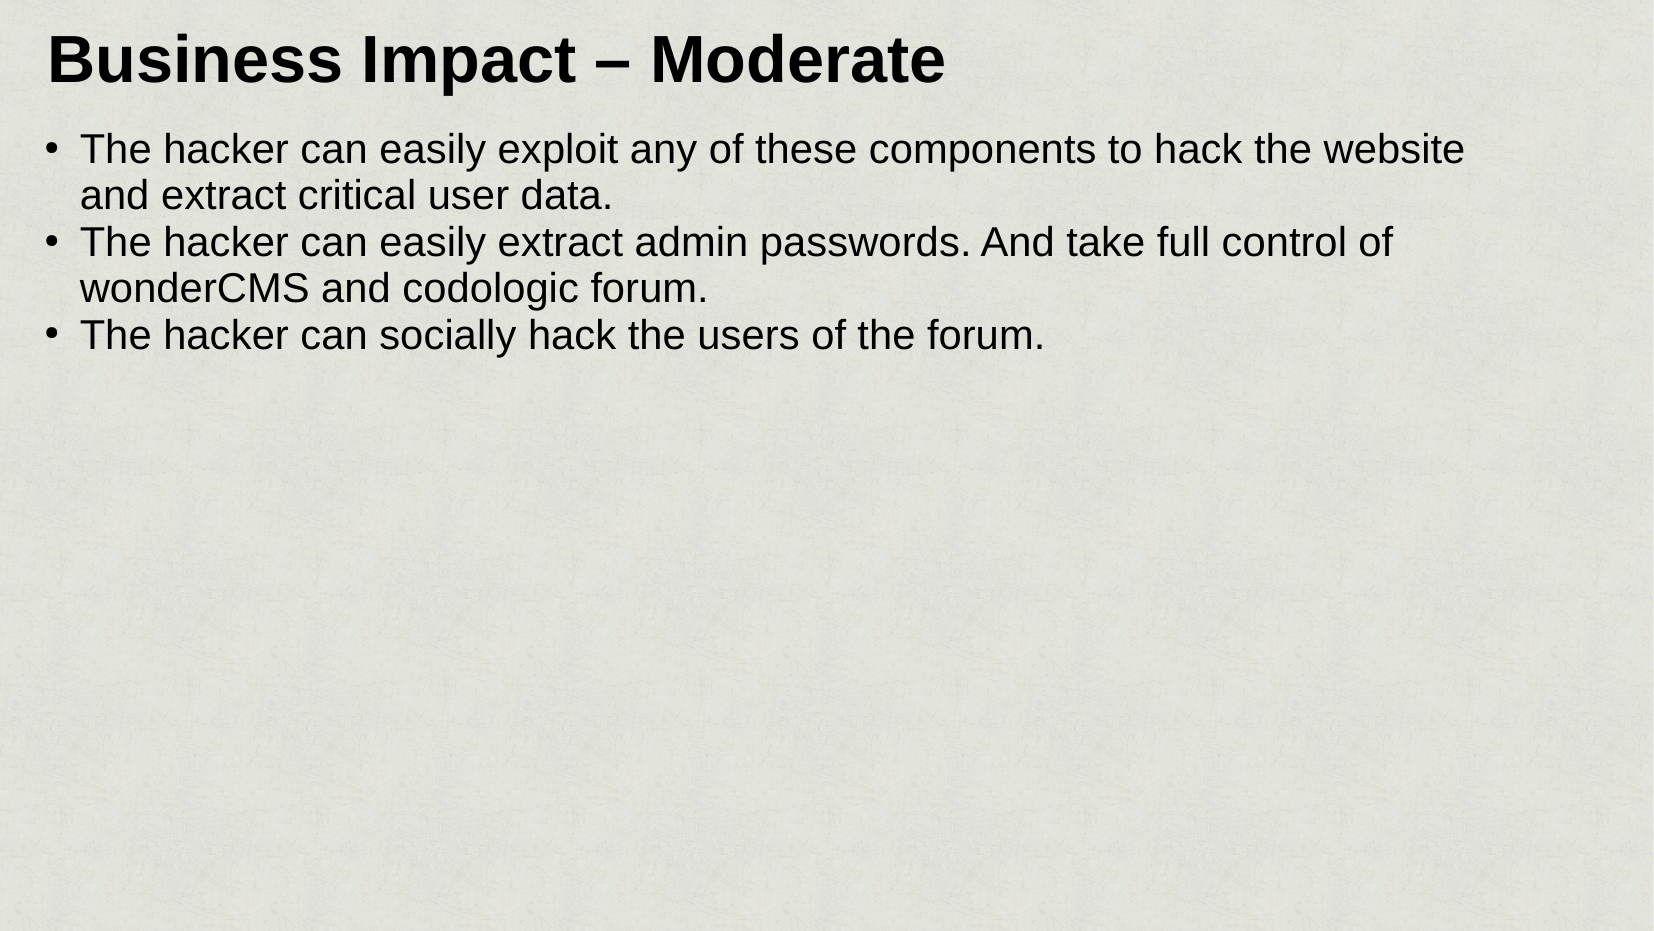

# Business Impact – Moderate
The hacker can easily exploit any of these components to hack the website and extract critical user data.
The hacker can easily extract admin passwords. And take full control of wonderCMS and codologic forum.
The hacker can socially hack the users of the forum.